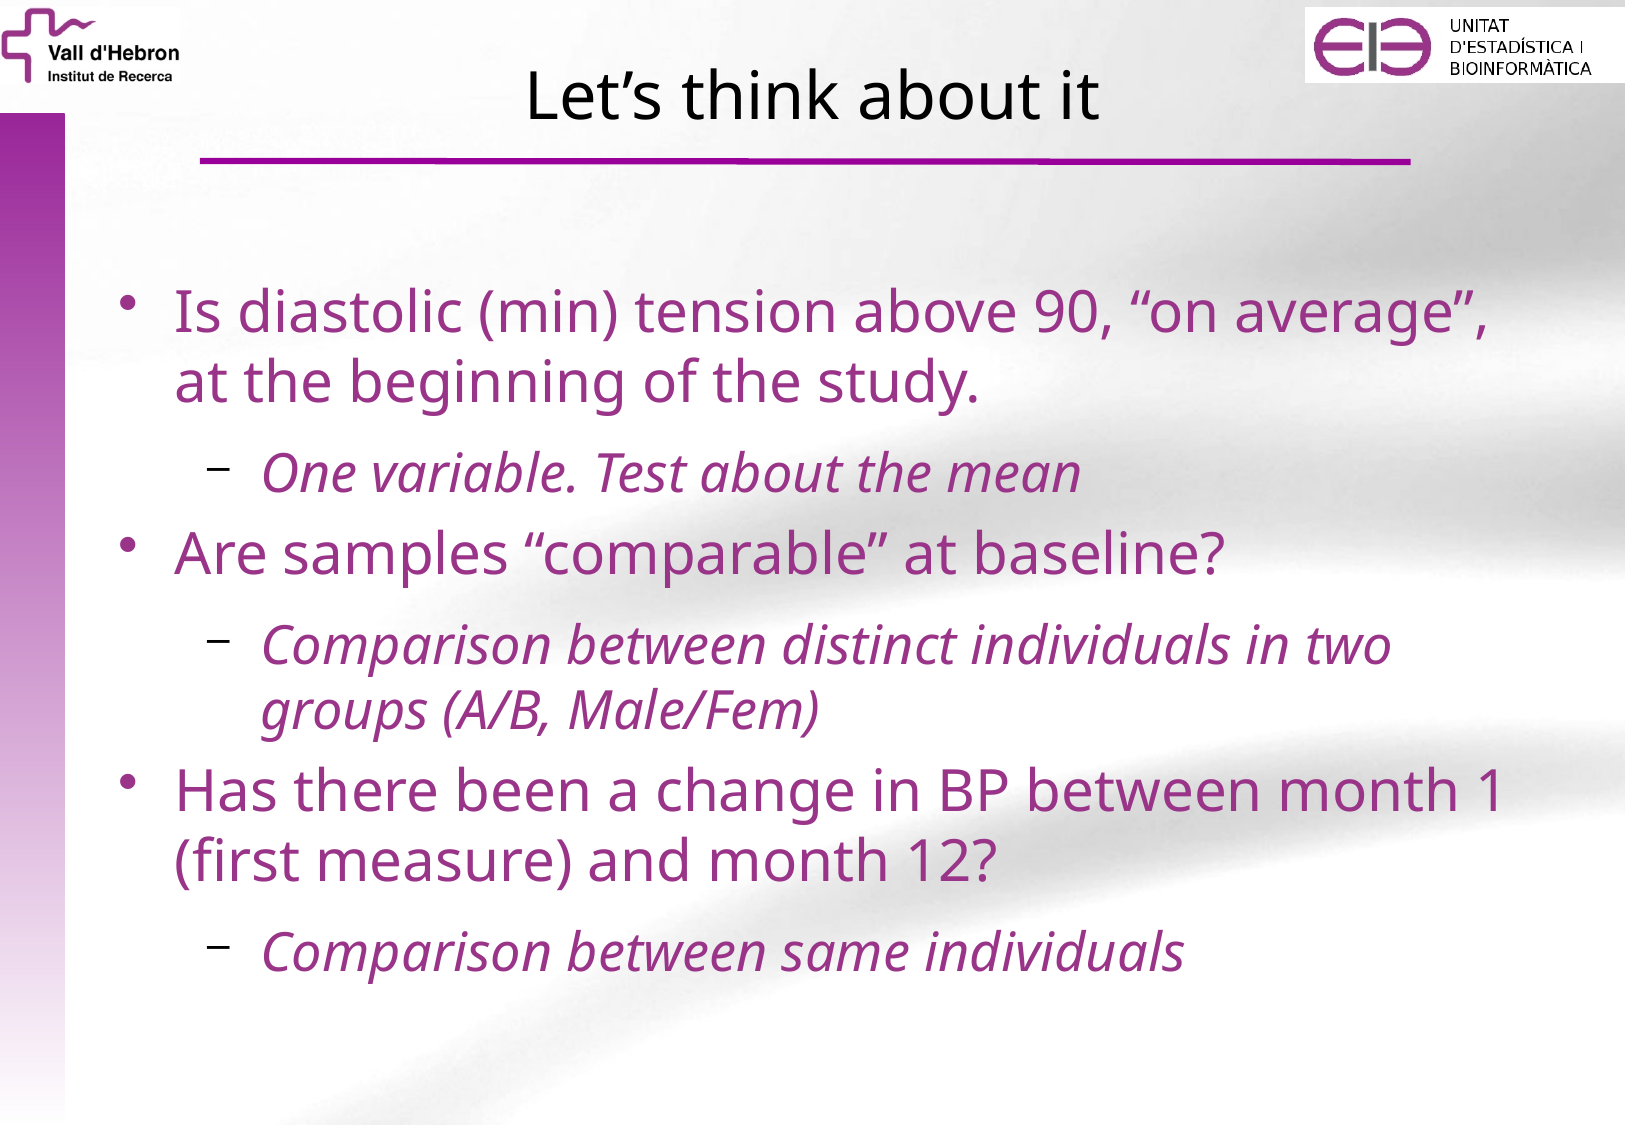

Let’s think about it
# Is diastolic (min) tension above 90, “on average”, at the beginning of the study.
One variable. Test about the mean
Are samples “comparable” at baseline?
Comparison between distinct individuals in two groups (A/B, Male/Fem)
Has there been a change in BP between month 1 (first measure) and month 12?
Comparison between same individuals